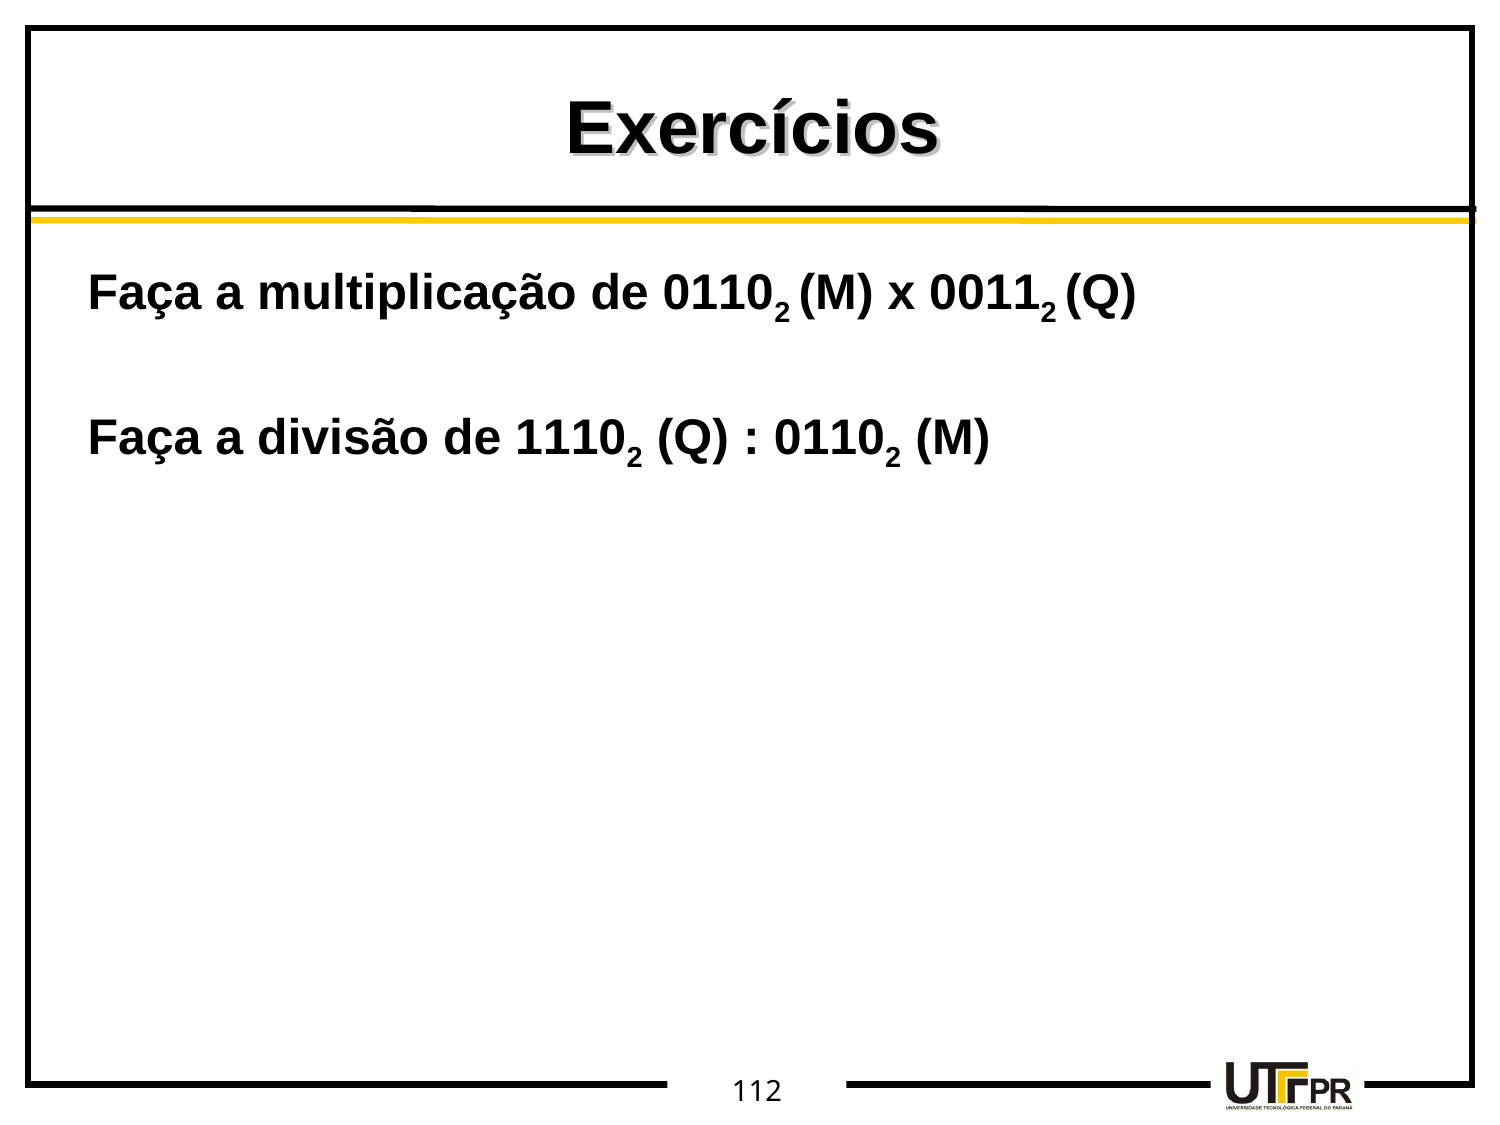

Exercícios
# Faça a multiplicação de 01102 (M) x 00112 (Q)
Faça a divisão de 11102 (Q) : 01102 (M)